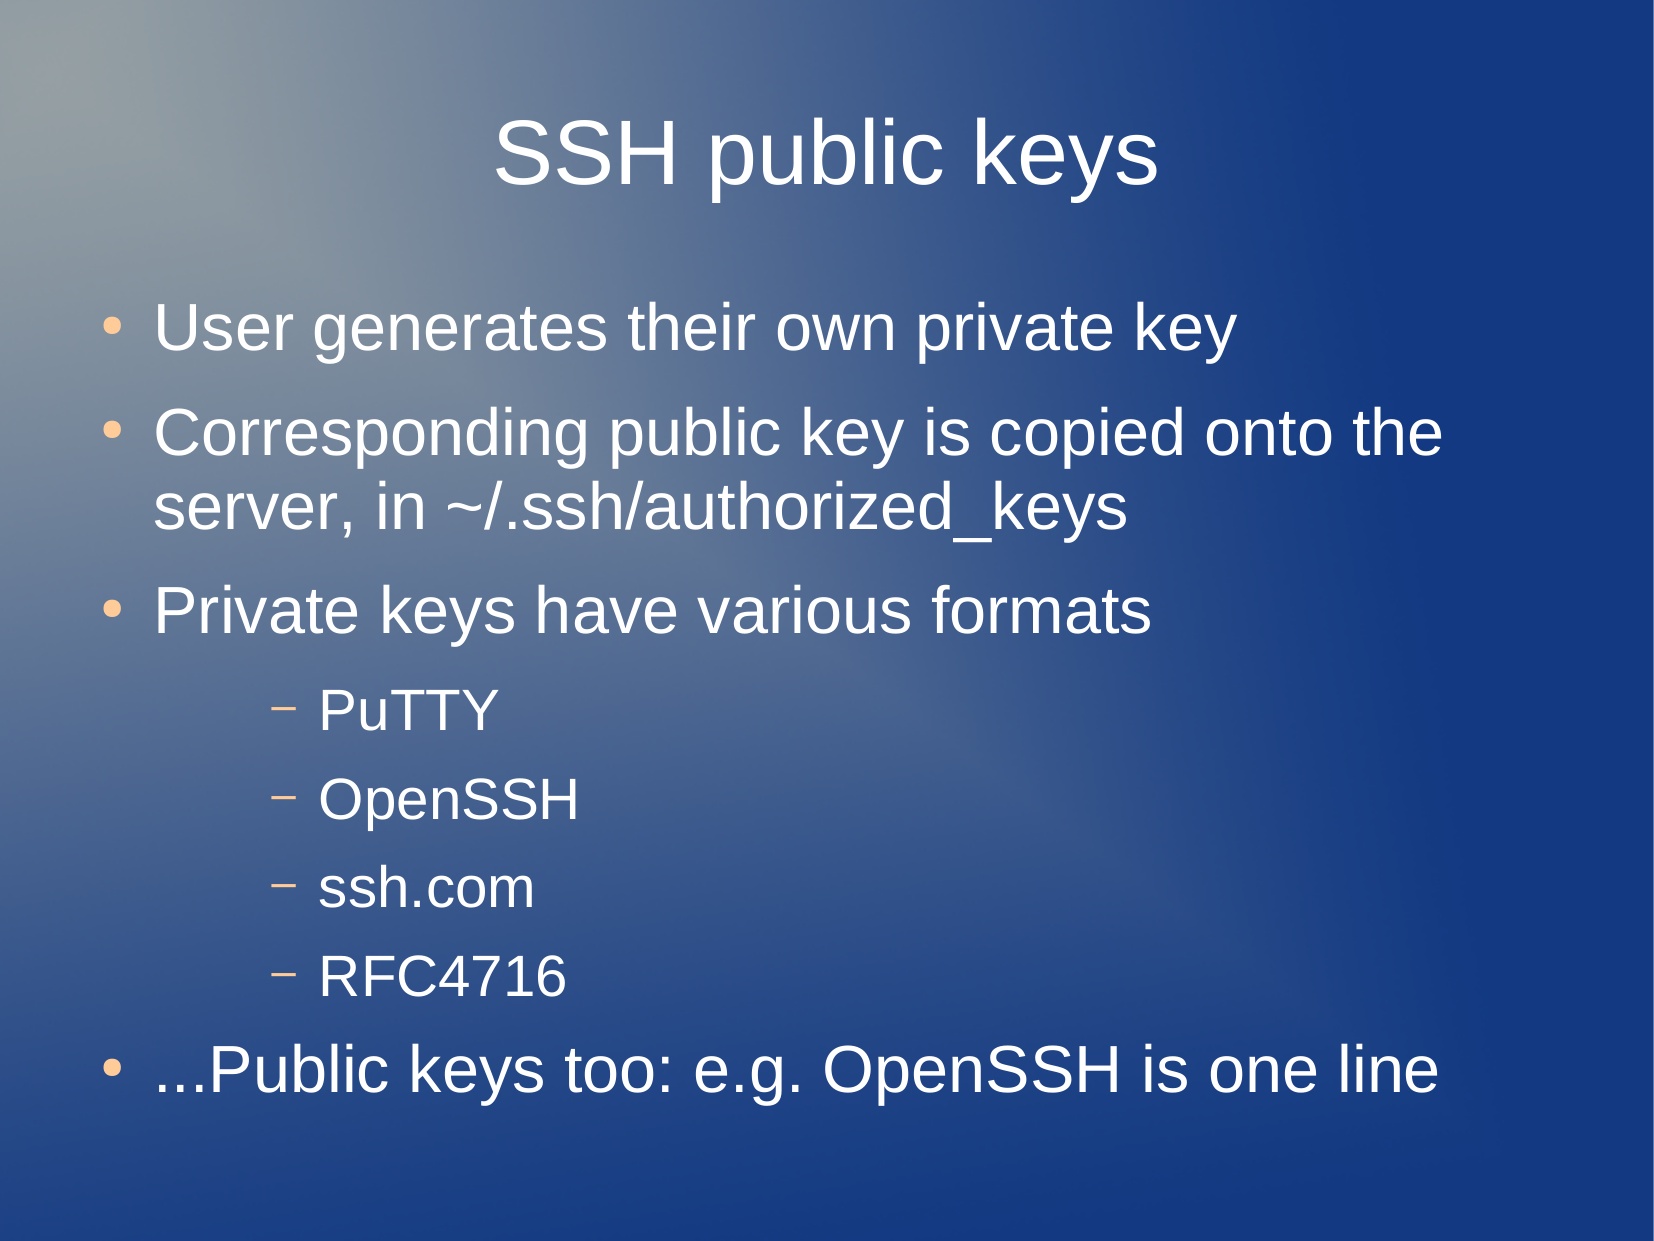

# SSH public keys
User generates their own private key
Corresponding public key is copied onto the server, in ~/.ssh/authorized_keys
Private keys have various formats
PuTTY
OpenSSH
ssh.com
RFC4716
...Public keys too: e.g. OpenSSH is one line